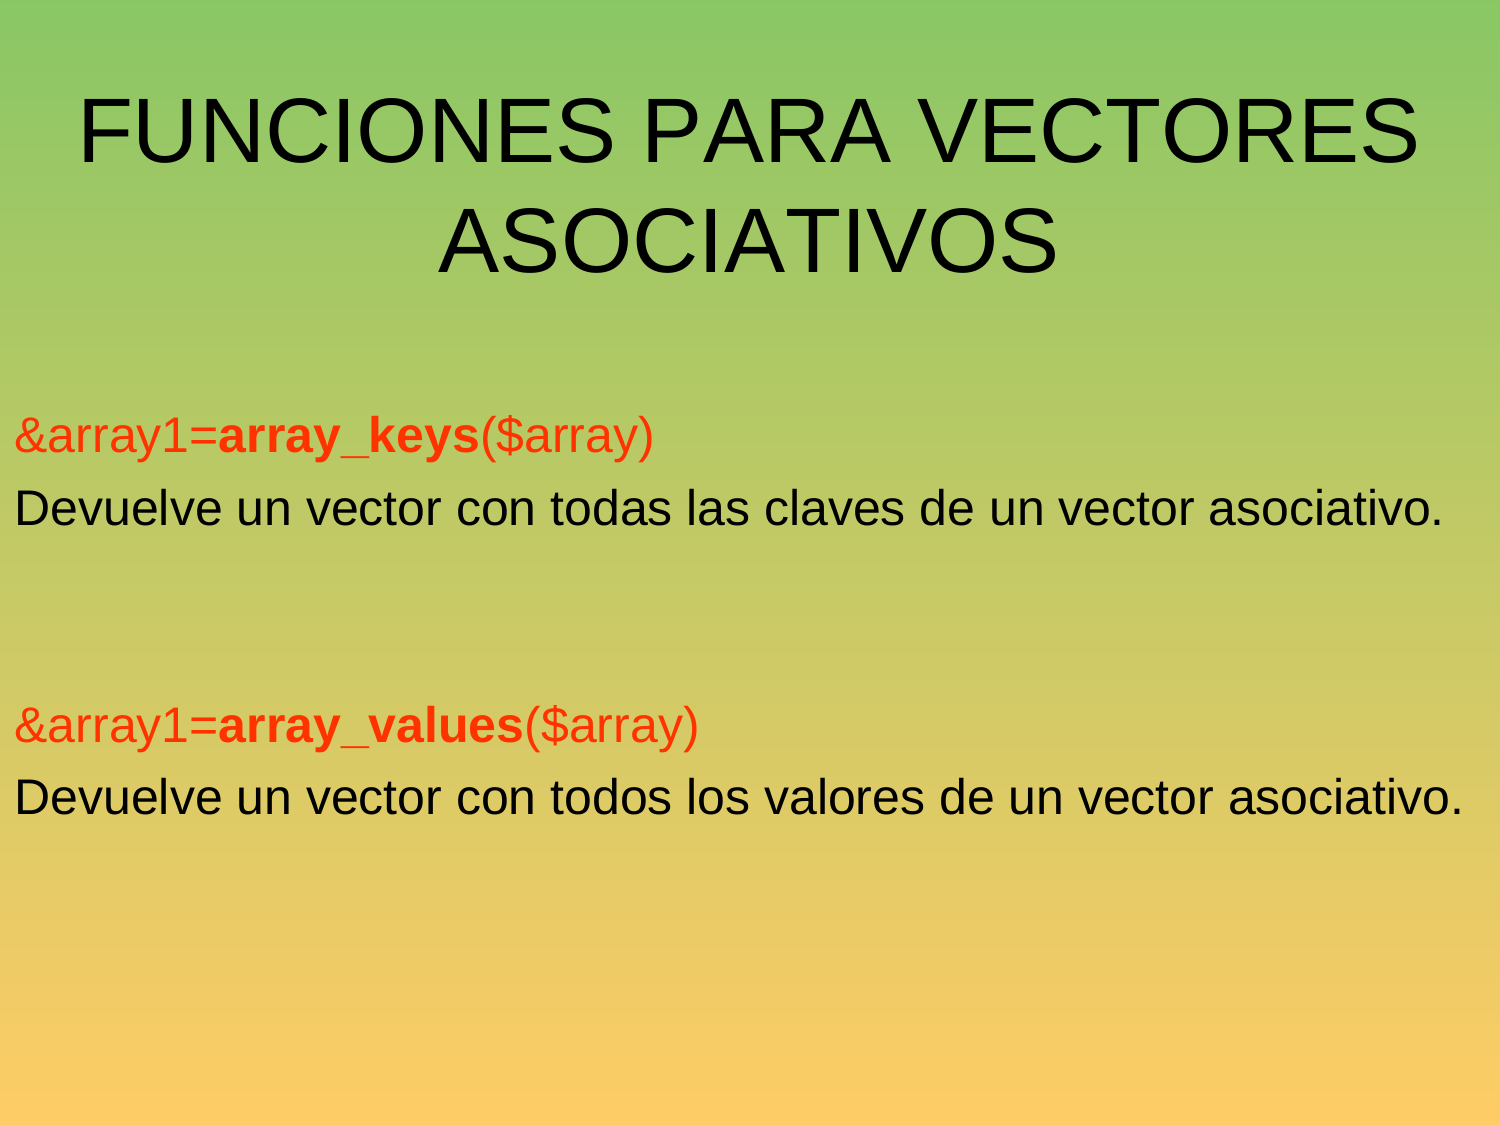

# FUNCIONES PARA VECTORES ASOCIATIVOS
&array1=array_keys($array)
Devuelve un vector con todas las claves de un vector asociativo.
&array1=array_values($array)
Devuelve un vector con todos los valores de un vector asociativo.